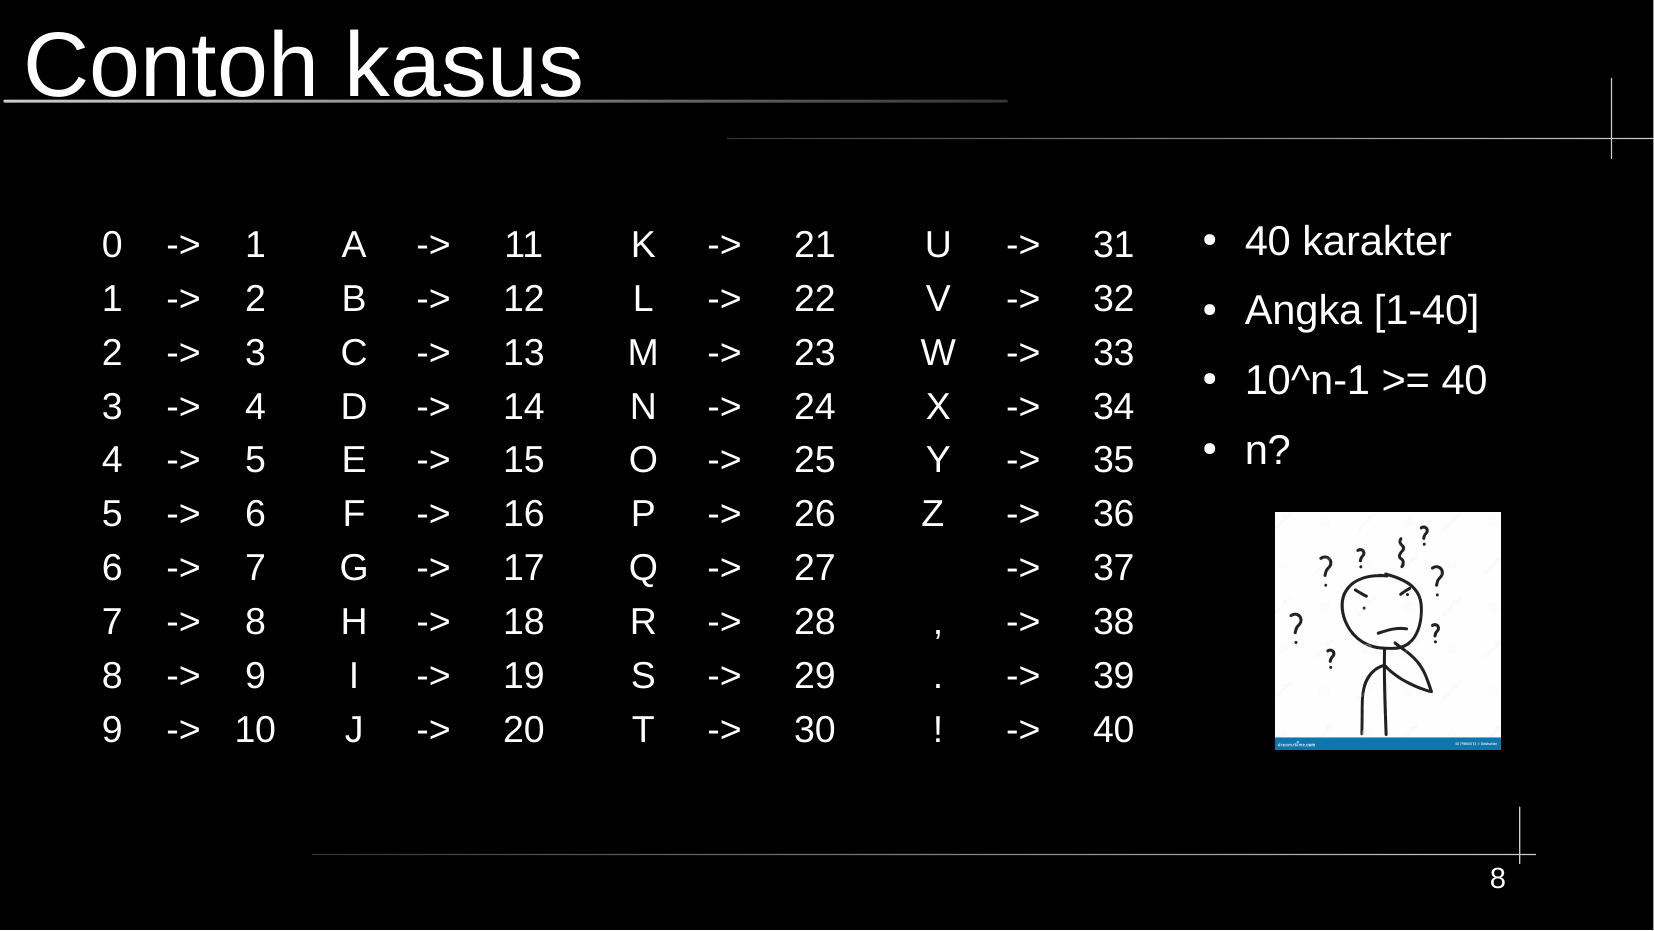

# Contoh kasus
| 0 | -> | 1 | | A | -> | 11 | | K | -> | 21 | | U | -> | 31 |
| --- | --- | --- | --- | --- | --- | --- | --- | --- | --- | --- | --- | --- | --- | --- |
| 1 | -> | 2 | | B | -> | 12 | | L | -> | 22 | | V | -> | 32 |
| 2 | -> | 3 | | C | -> | 13 | | M | -> | 23 | | W | -> | 33 |
| 3 | -> | 4 | | D | -> | 14 | | N | -> | 24 | | X | -> | 34 |
| 4 | -> | 5 | | E | -> | 15 | | O | -> | 25 | | Y | -> | 35 |
| 5 | -> | 6 | | F | -> | 16 | | P | -> | 26 | | Z | -> | 36 |
| 6 | -> | 7 | | G | -> | 17 | | Q | -> | 27 | | | -> | 37 |
| 7 | -> | 8 | | H | -> | 18 | | R | -> | 28 | | , | -> | 38 |
| 8 | -> | 9 | | I | -> | 19 | | S | -> | 29 | | . | -> | 39 |
| 9 | -> | 10 | | J | -> | 20 | | T | -> | 30 | | ! | -> | 40 |
40 karakter
Angka [1-40]
10^n-1 >= 40
n?
8